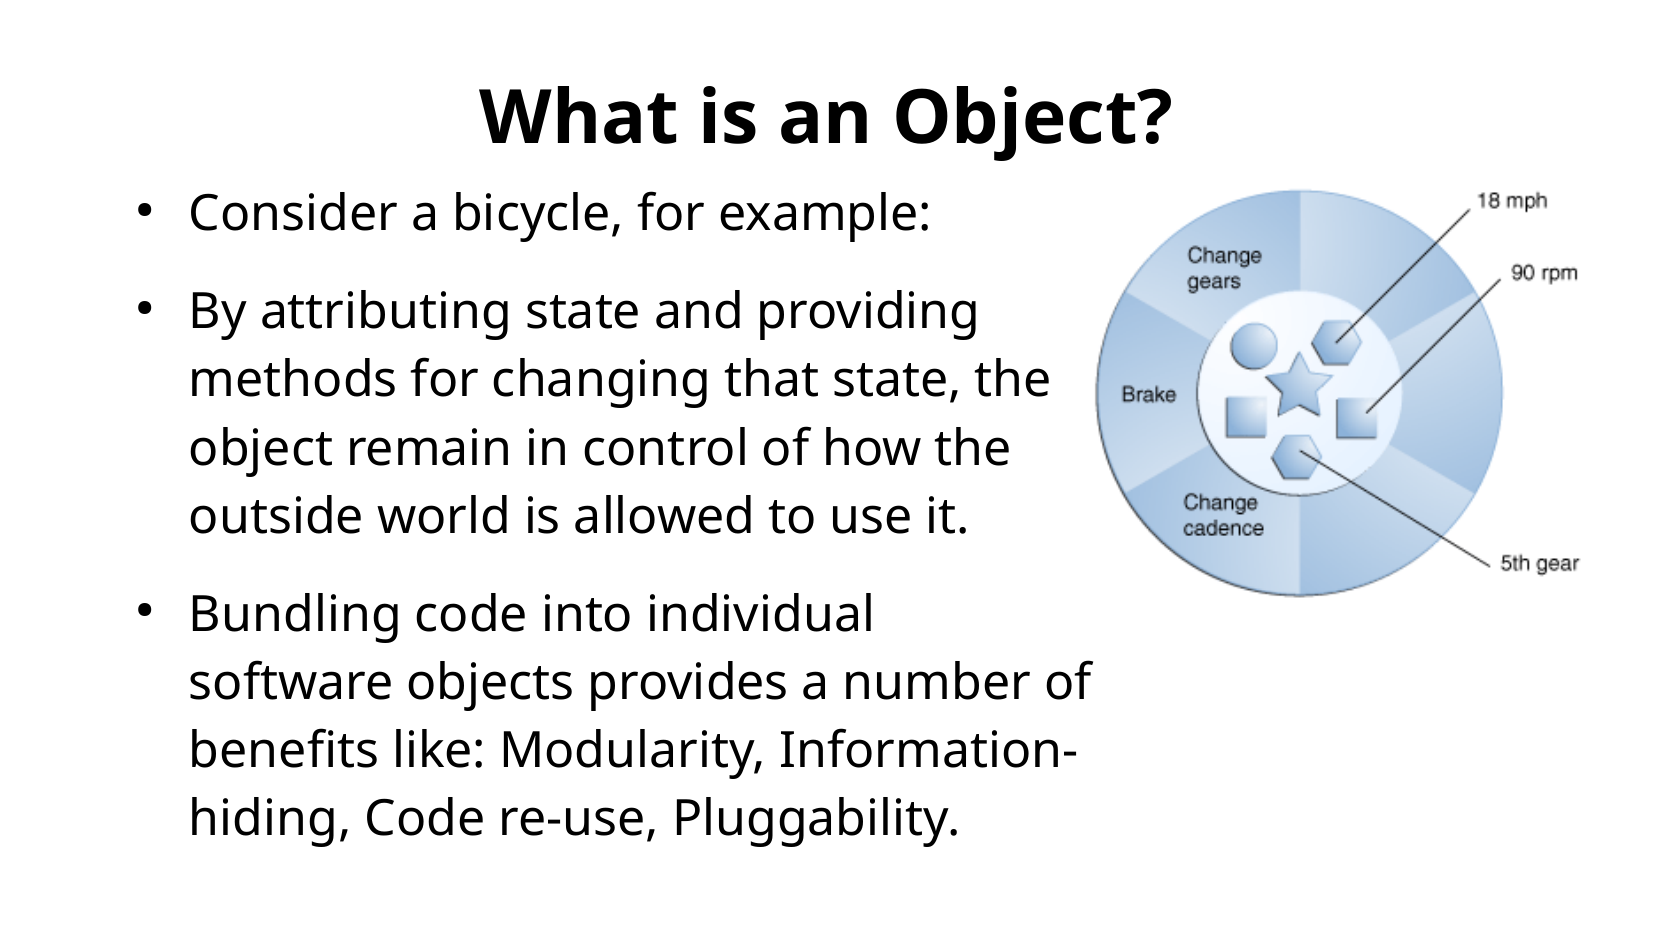

# What is an Object?
Consider a bicycle, for example:
By attributing state and providing methods for changing that state, the object remain in control of how the outside world is allowed to use it.
Bundling code into individual software objects provides a number of benefits like: Modularity, Information-hiding, Code re-use, Pluggability.